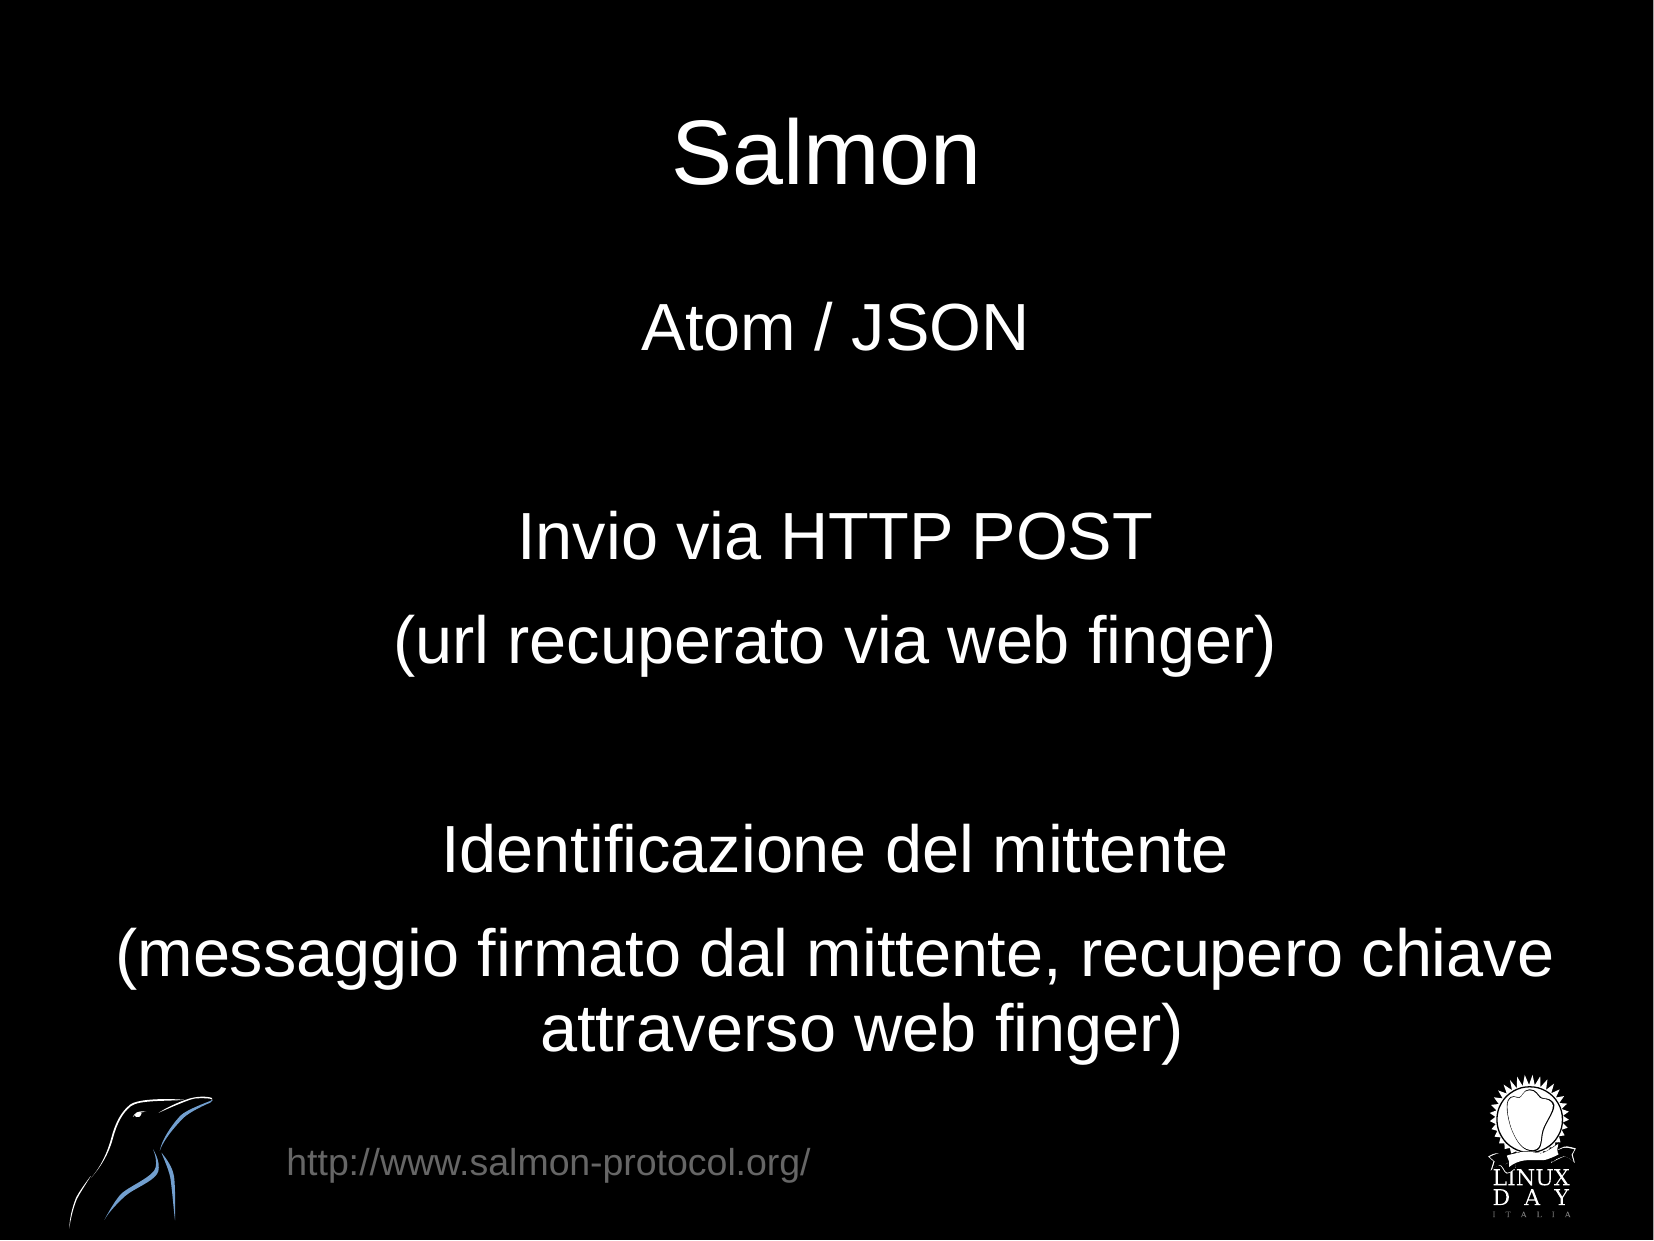

# Salmon
Atom / JSON
Invio via HTTP POST
(url recuperato via web finger)
Identificazione del mittente
(messaggio firmato dal mittente, recupero chiave attraverso web finger)
http://www.salmon-protocol.org/